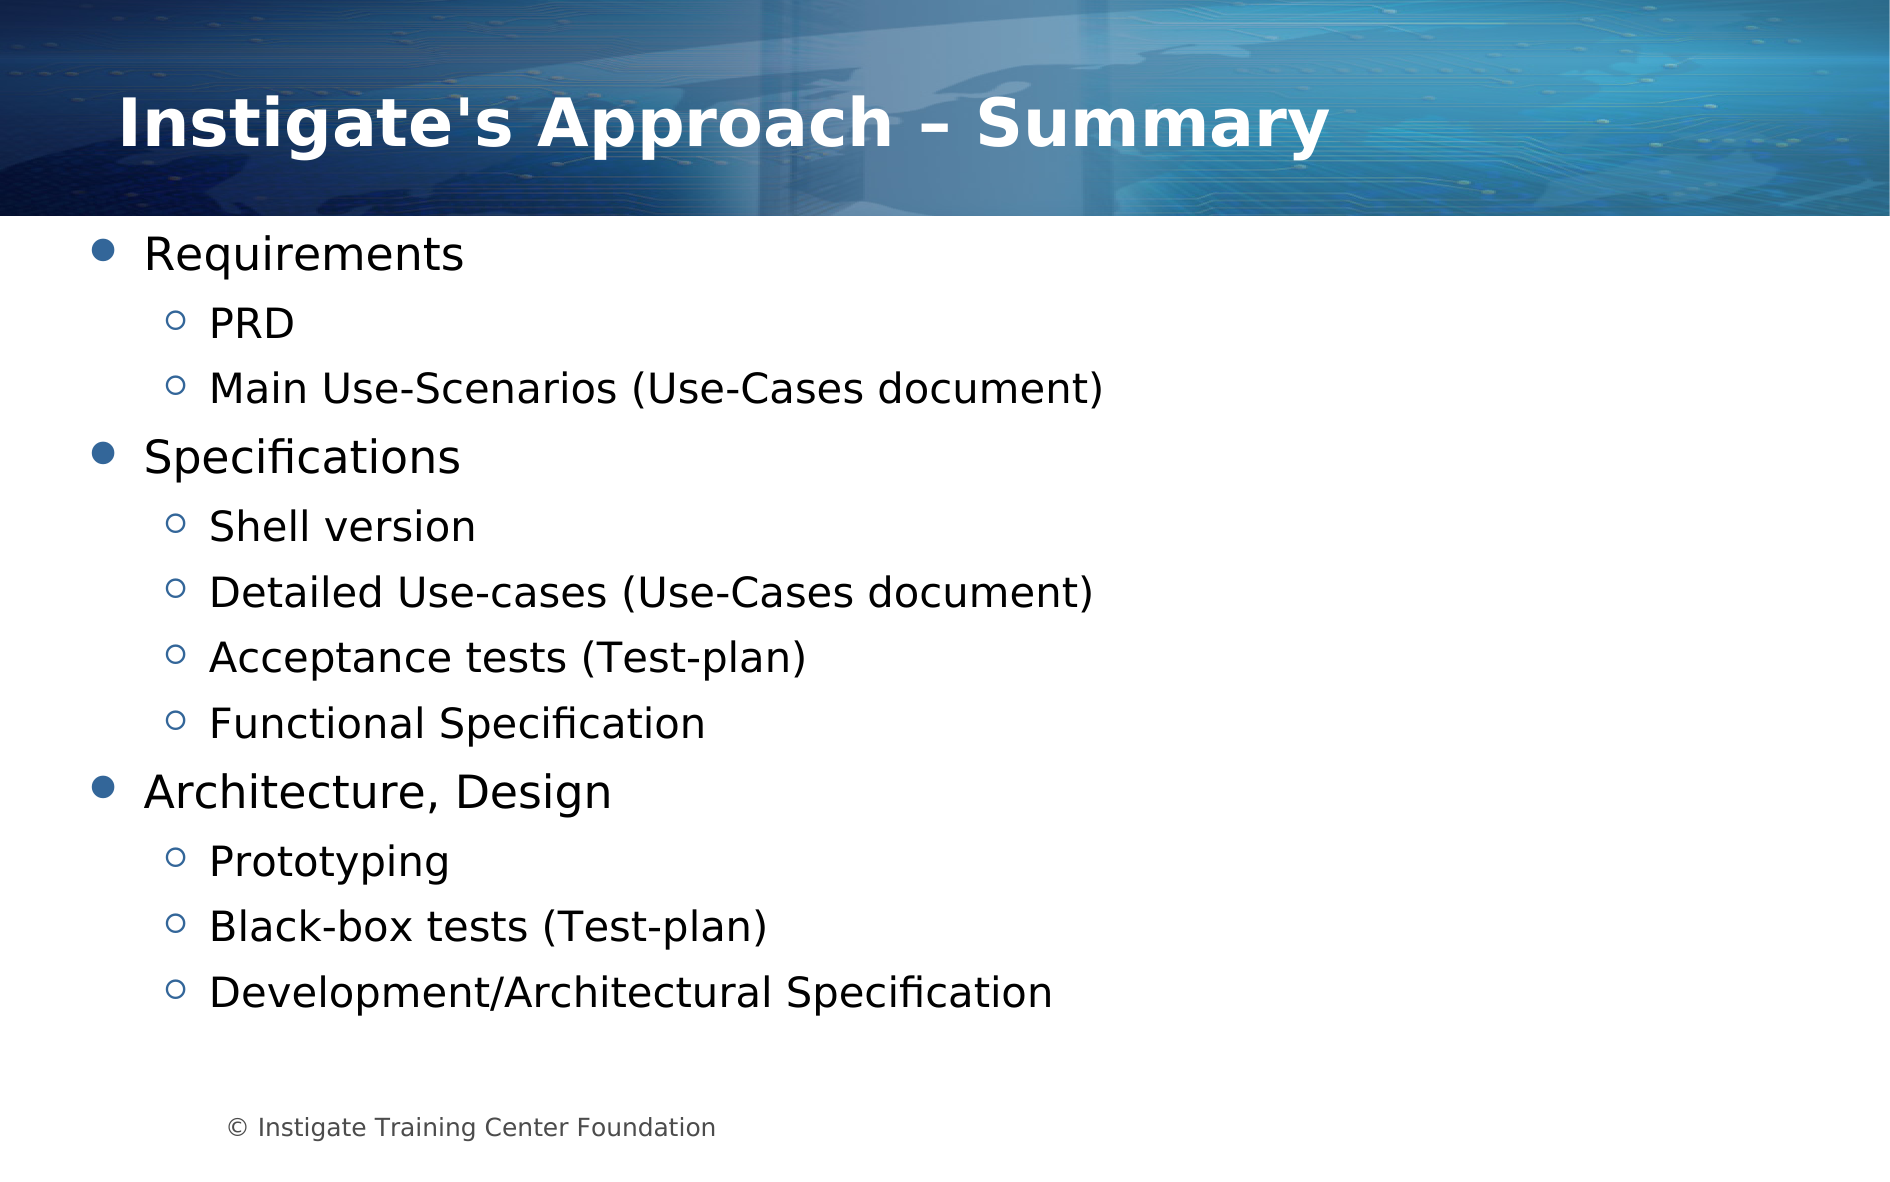

# Instigate's Approach – Summary
Requirements
PRD
Main Use-Scenarios (Use-Cases document)
Specifications
Shell version
Detailed Use-cases (Use-Cases document)
Acceptance tests (Test-plan)
Functional Specification
Architecture, Design
Prototyping
Black-box tests (Test-plan)
Development/Architectural Specification